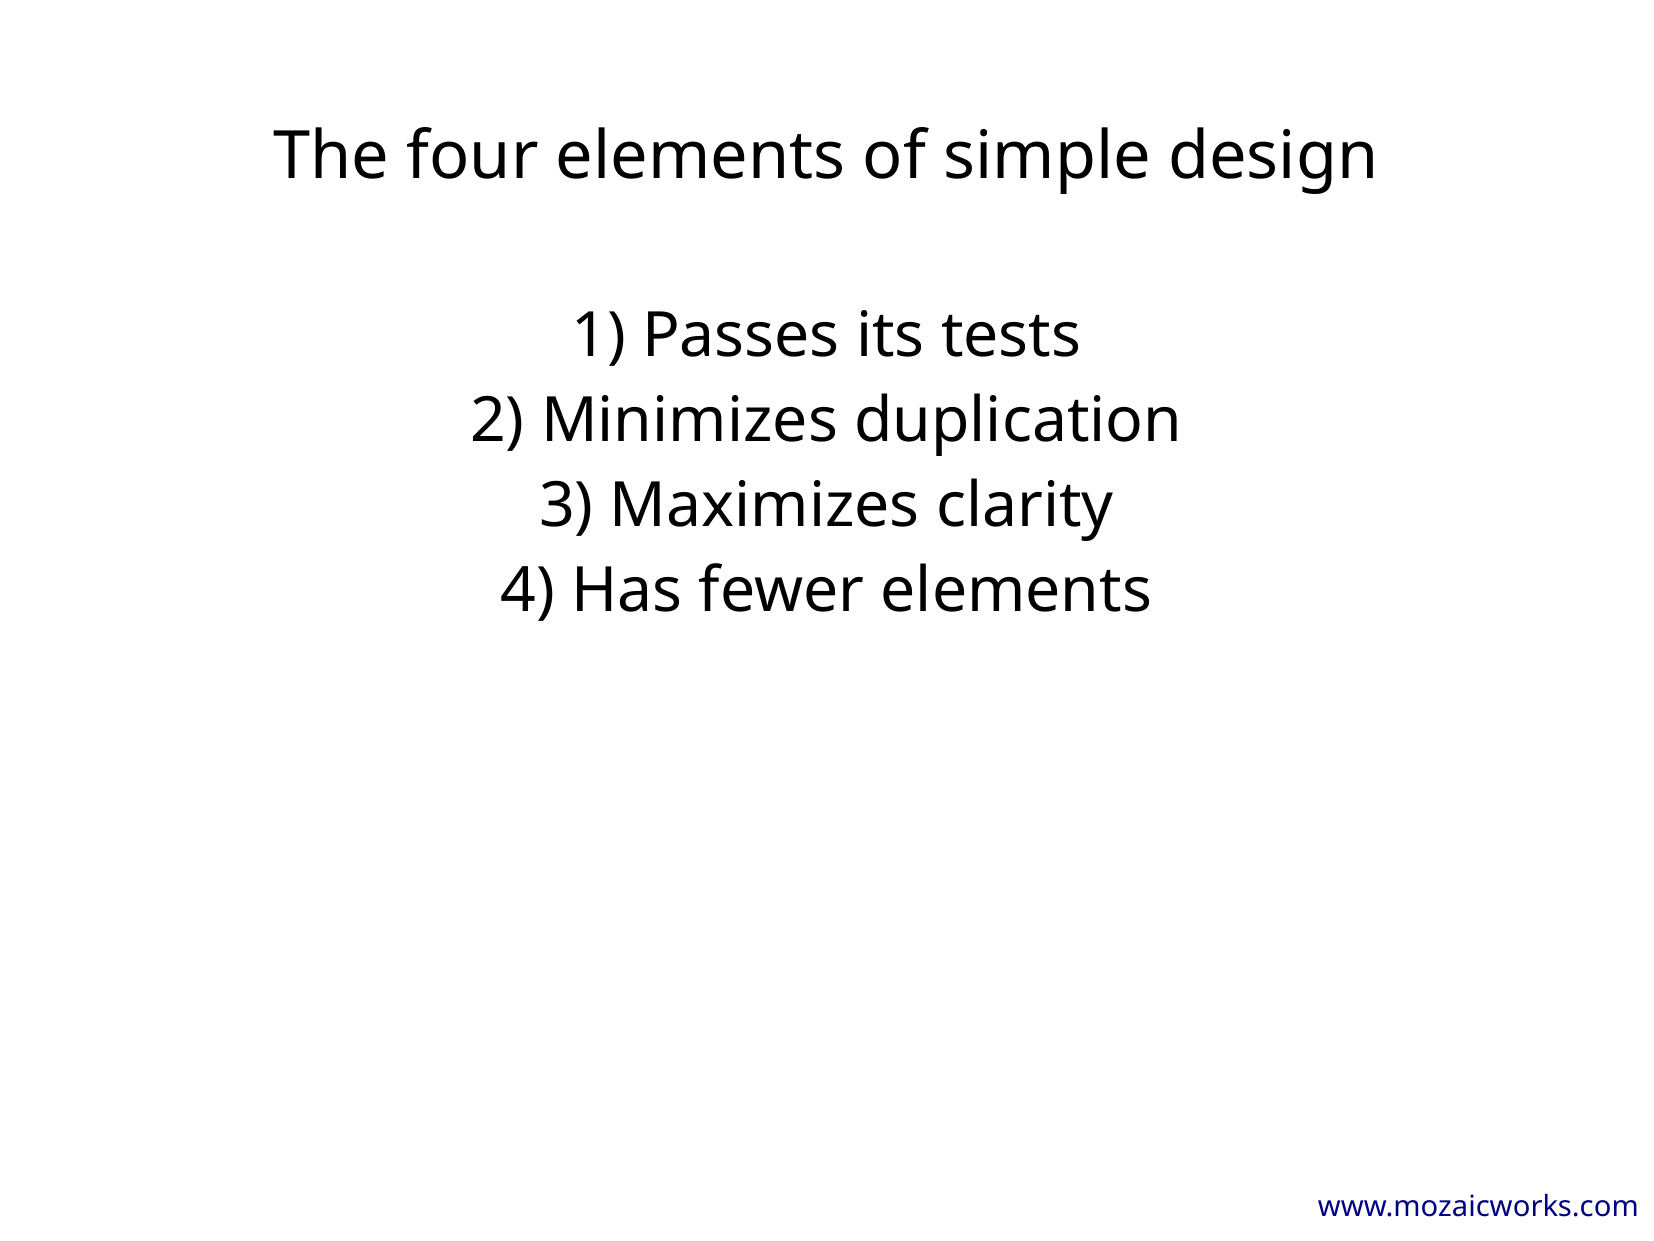

# The four elements of simple design
 Passes its tests
 Minimizes duplication
 Maximizes clarity
 Has fewer elements
www.mozaicworks.com